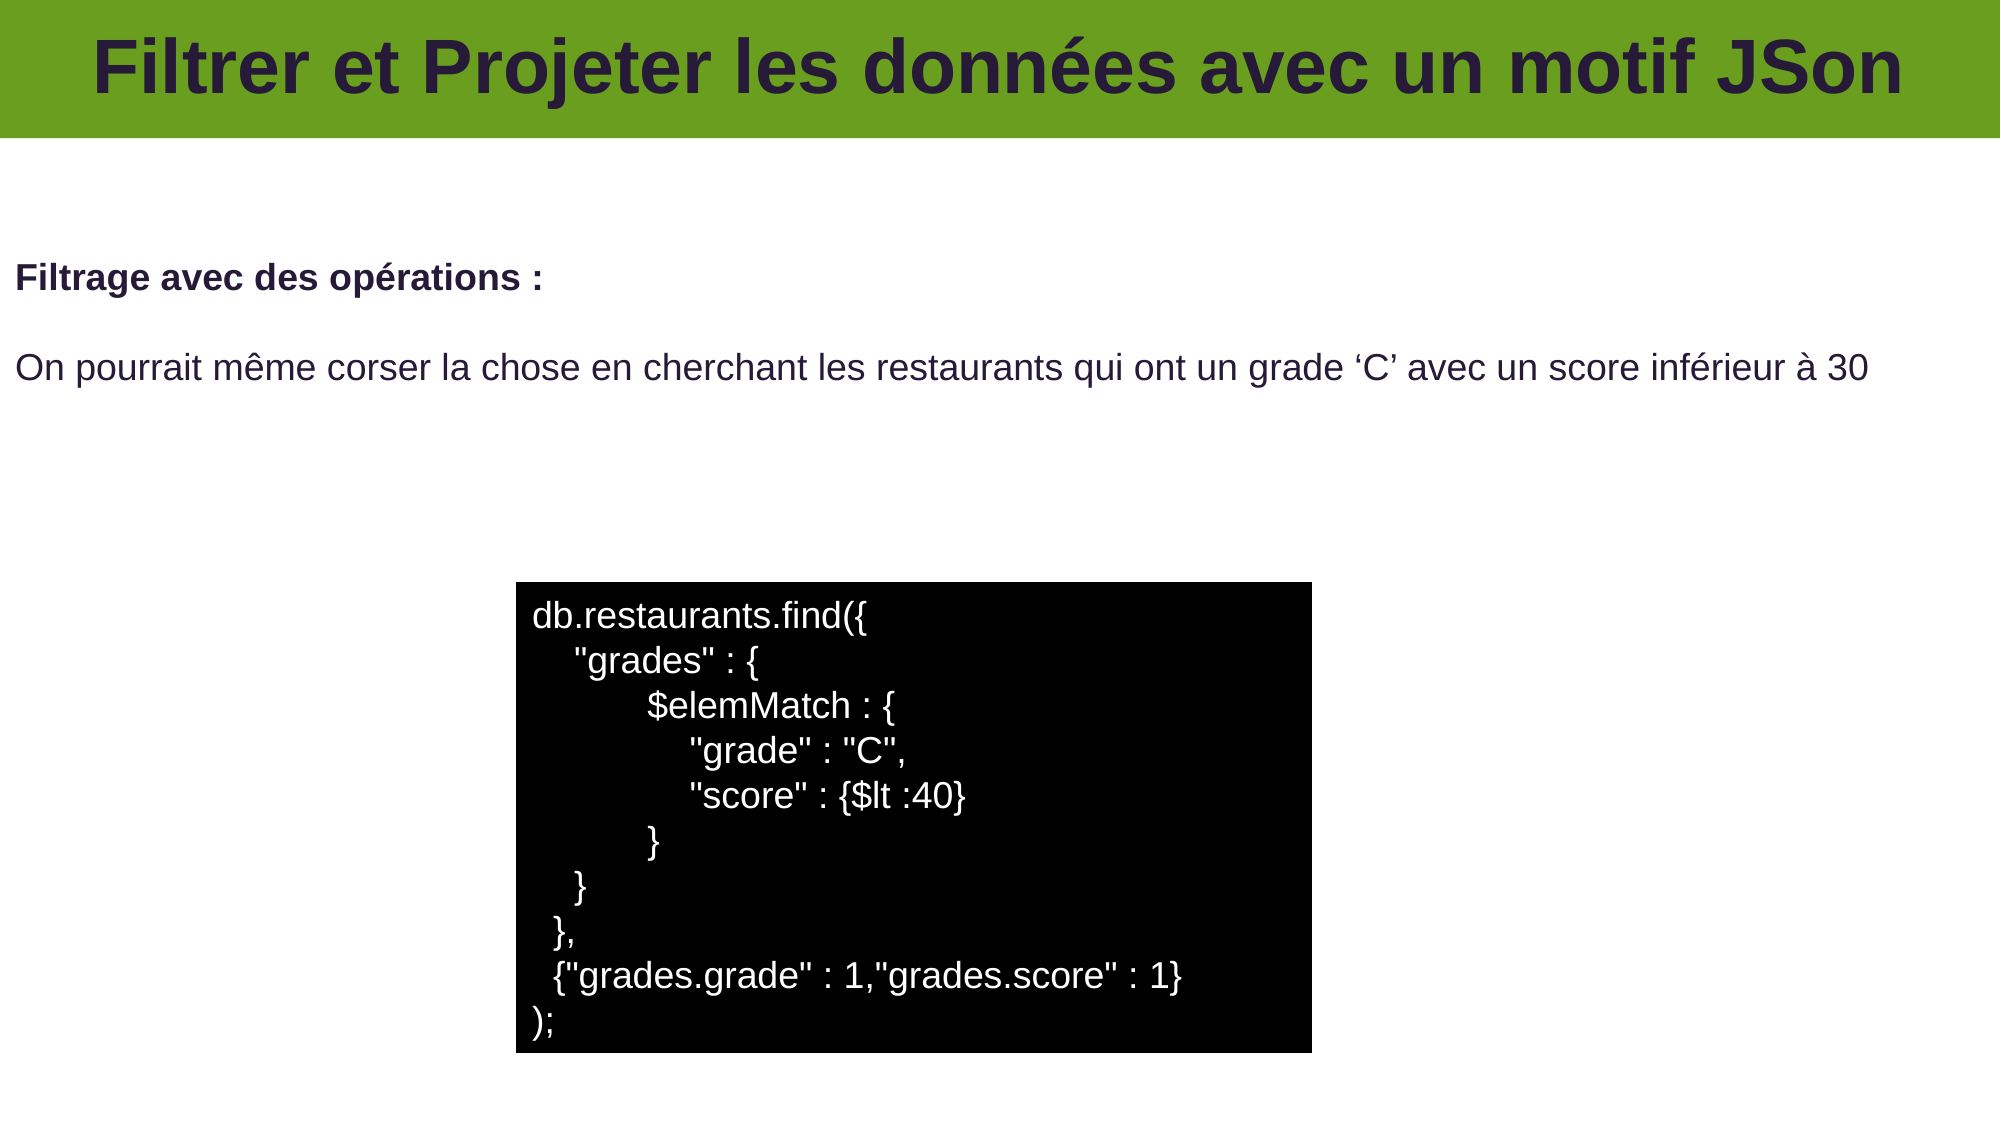

Filtrer et Projeter les données avec un motif JSon
Filtrage avec des opérations :
On pourrait même corser la chose en cherchant les restaurants qui ont un grade ‘C’ avec un score inférieur à 30
db.restaurants.find({
 "grades" : {
 $elemMatch : {
 "grade" : "C",
 "score" : {$lt :40}
 }
 }
 },
 {"grades.grade" : 1,"grades.score" : 1}
);